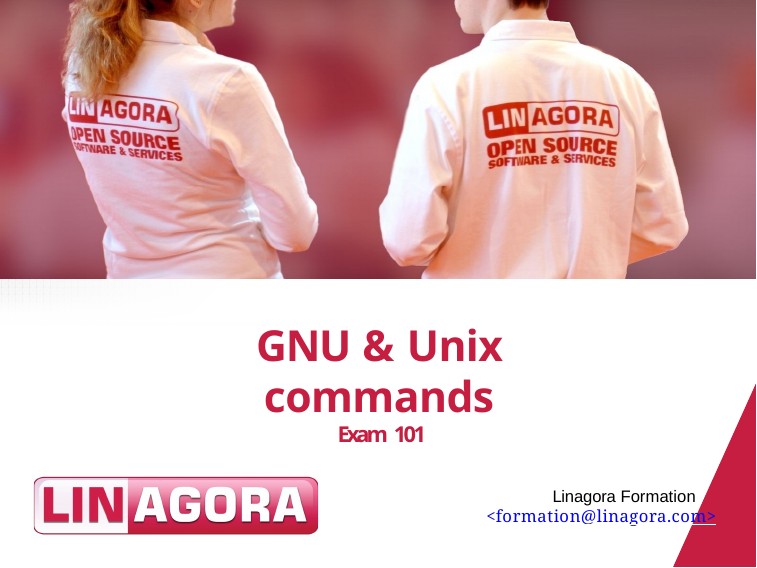

GNU & Unix commands
Exam 101
Linagora Formation
<formation@linagora.com>